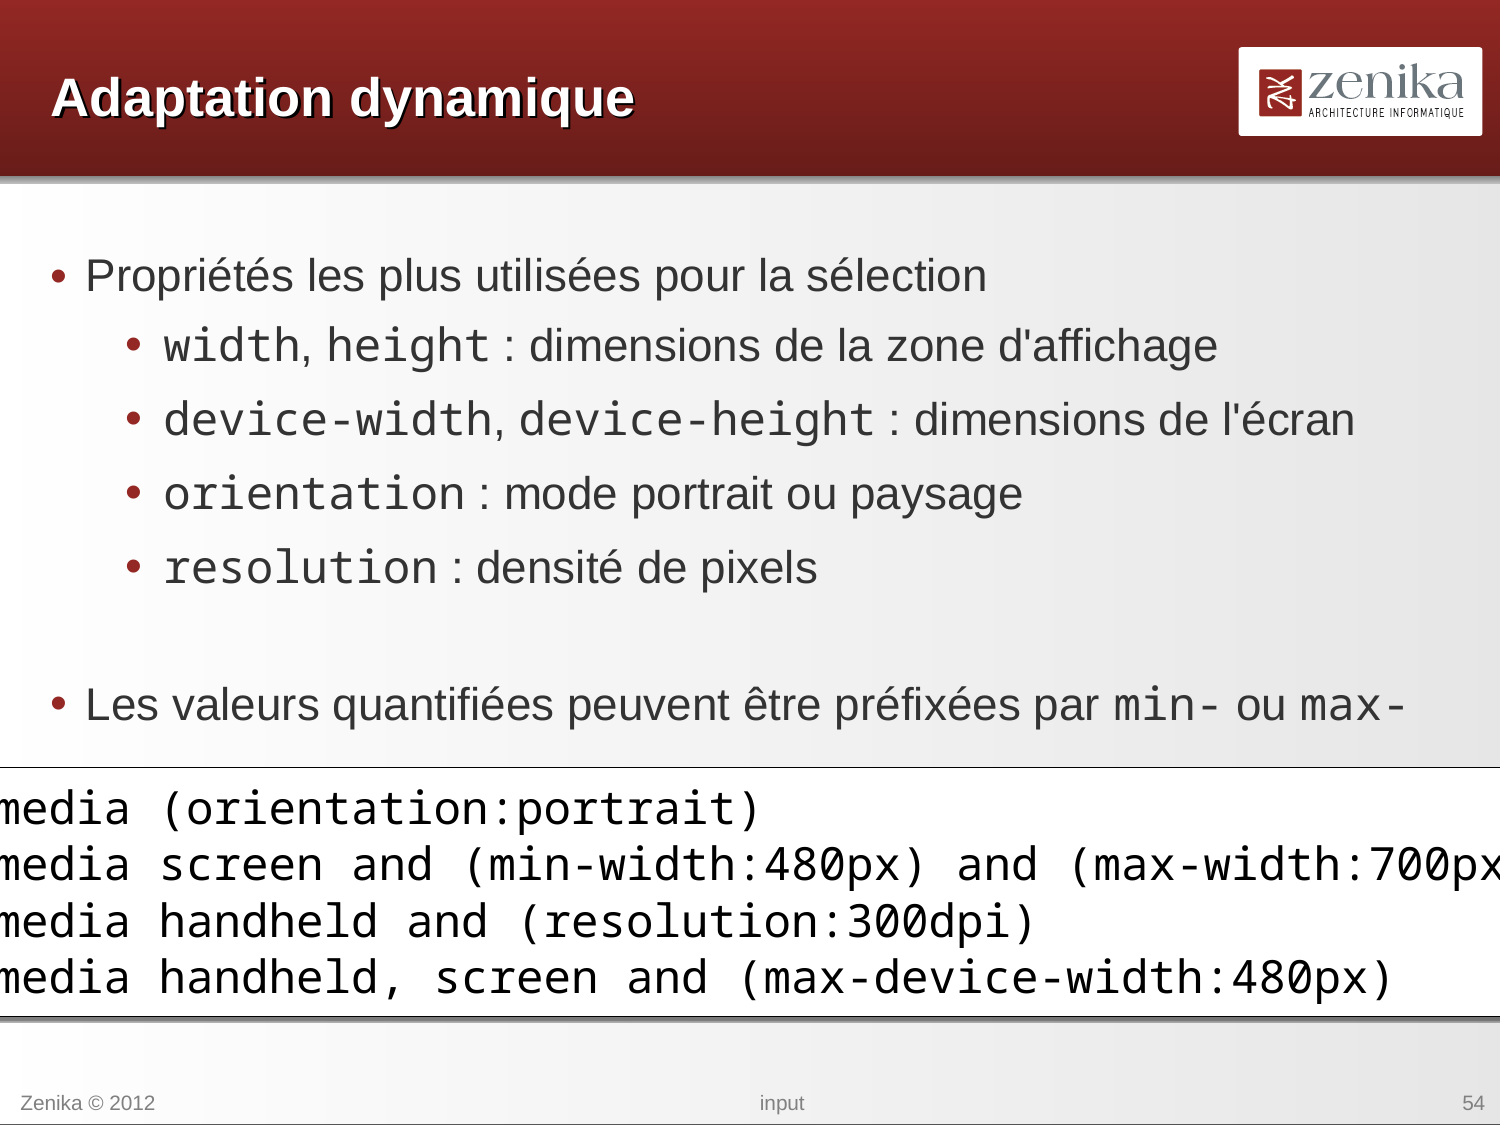

# Adaptation dynamique
Propriétés les plus utilisées pour la sélection
width, height : dimensions de la zone d'affichage
device-width, device-height : dimensions de l'écran
orientation : mode portrait ou paysage
resolution : densité de pixels
Les valeurs quantifiées peuvent être préfixées par min- ou max-
@media (orientation:portrait)
@media screen and (min-width:480px) and (max-width:700px)
@media handheld and (resolution:300dpi)
@media handheld, screen and (max-device-width:480px)